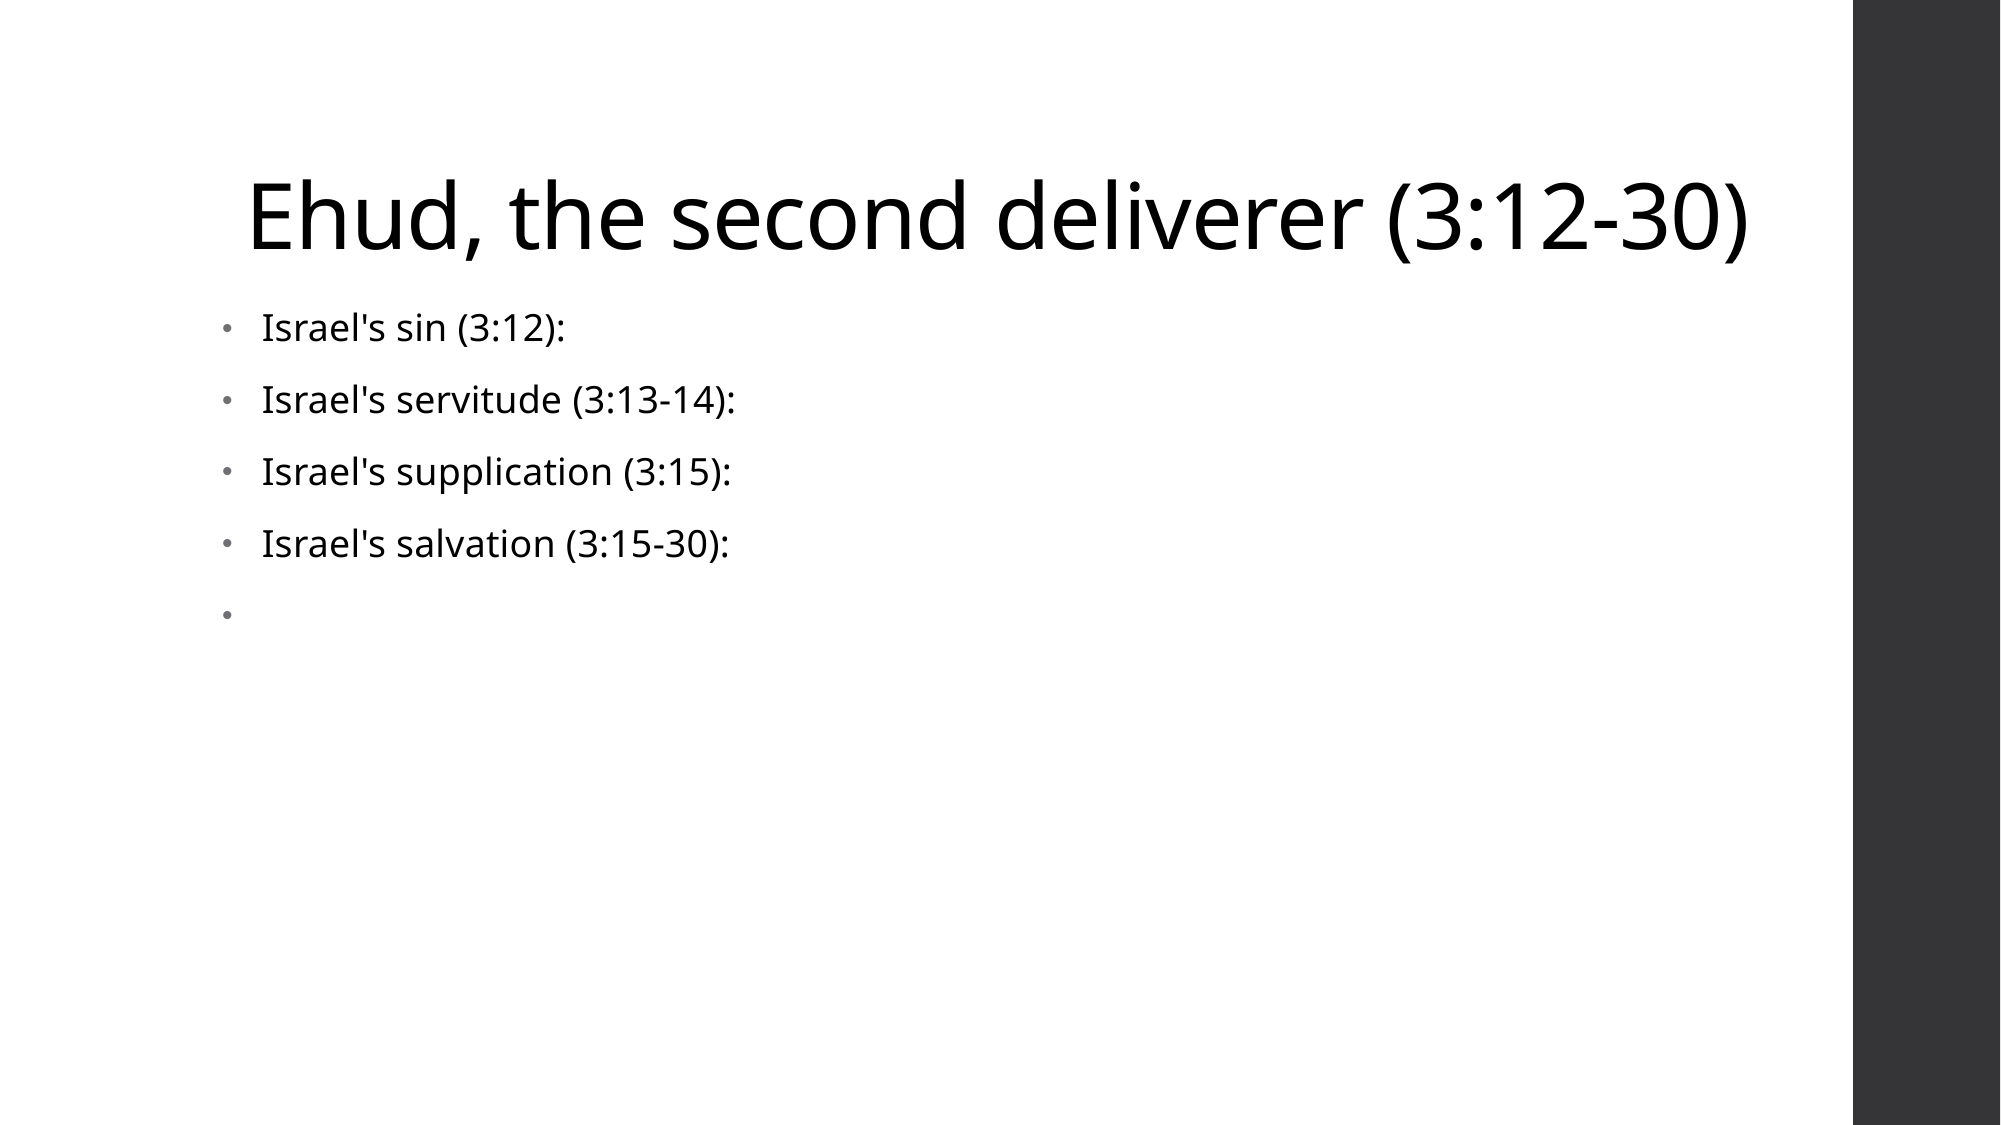

# Ehud, the second deliverer (3:12-30)
 Israel's sin (3:12):
 Israel's servitude (3:13-14):
 Israel's supplication (3:15):
 Israel's salvation (3:15-30):